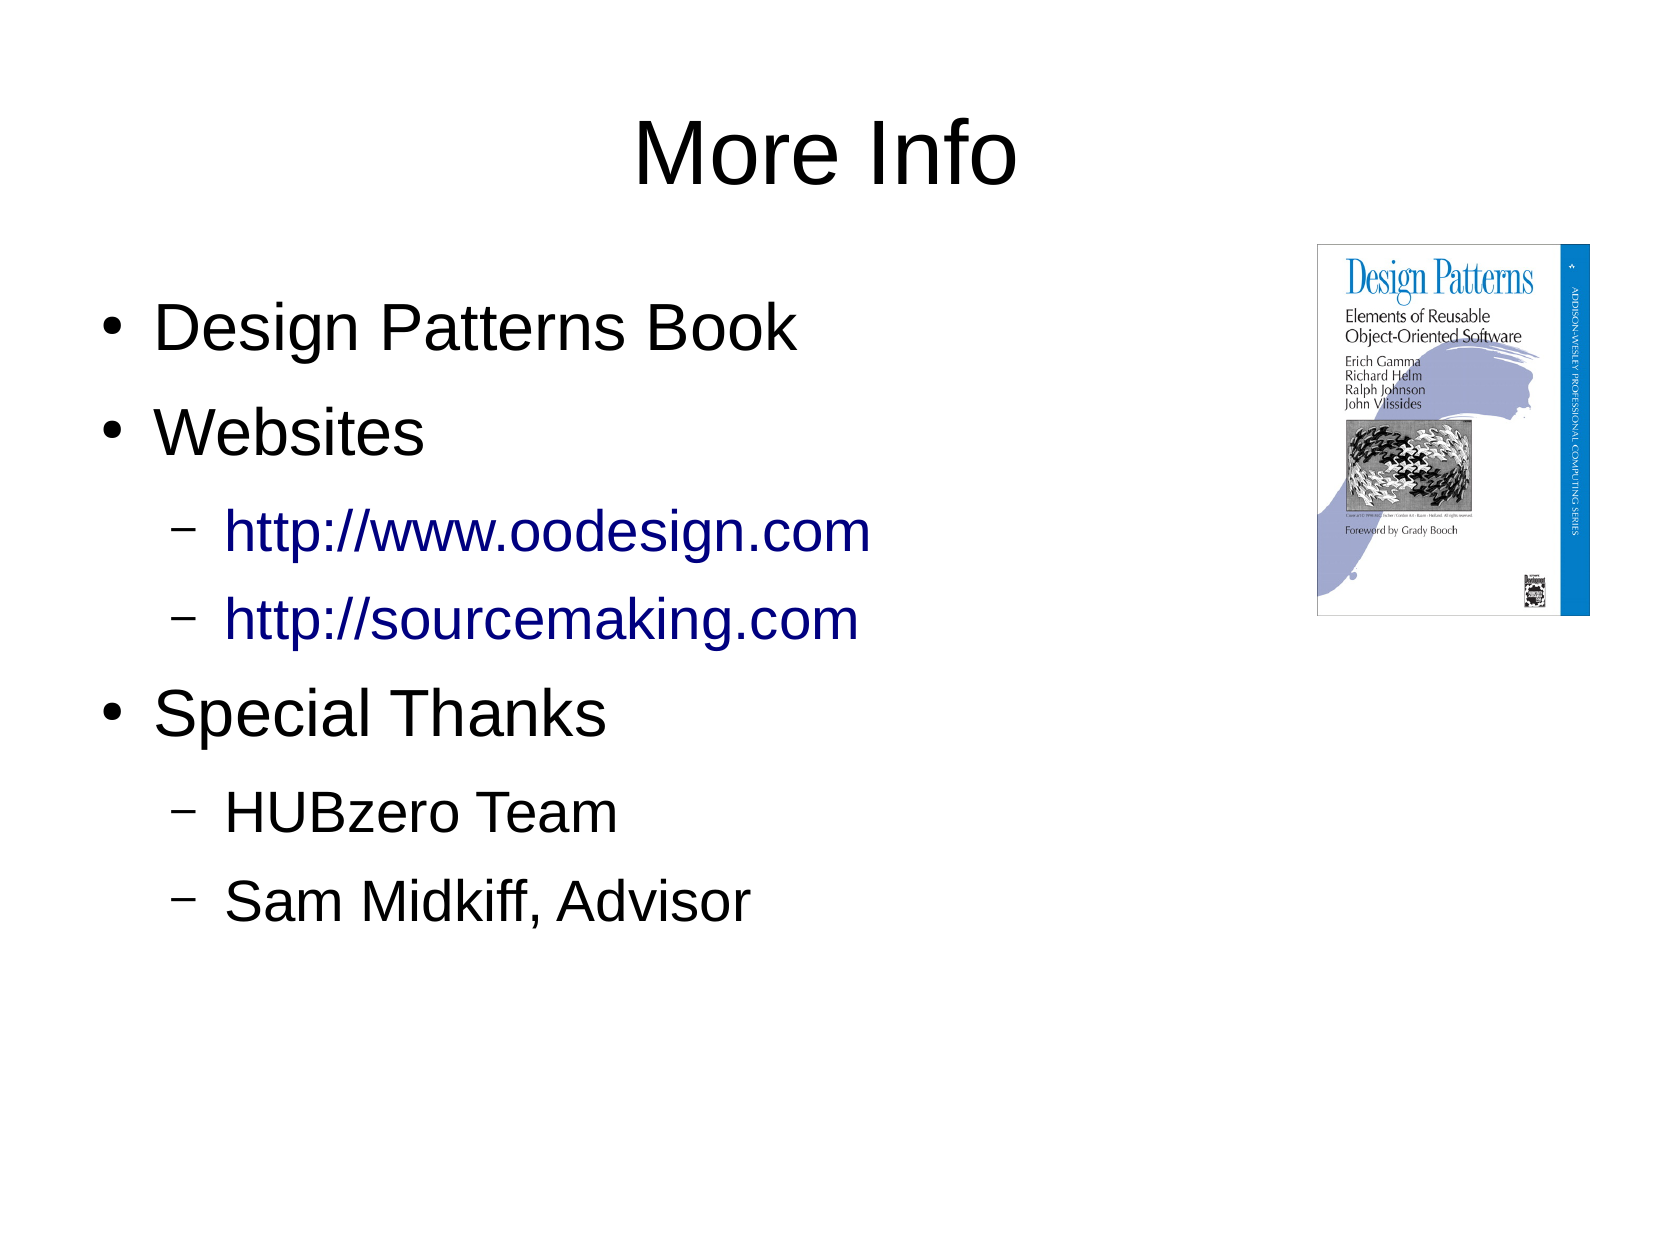

# More Info
Design Patterns Book
Websites
http://www.oodesign.com
http://sourcemaking.com
Special Thanks
HUBzero Team
Sam Midkiff, Advisor